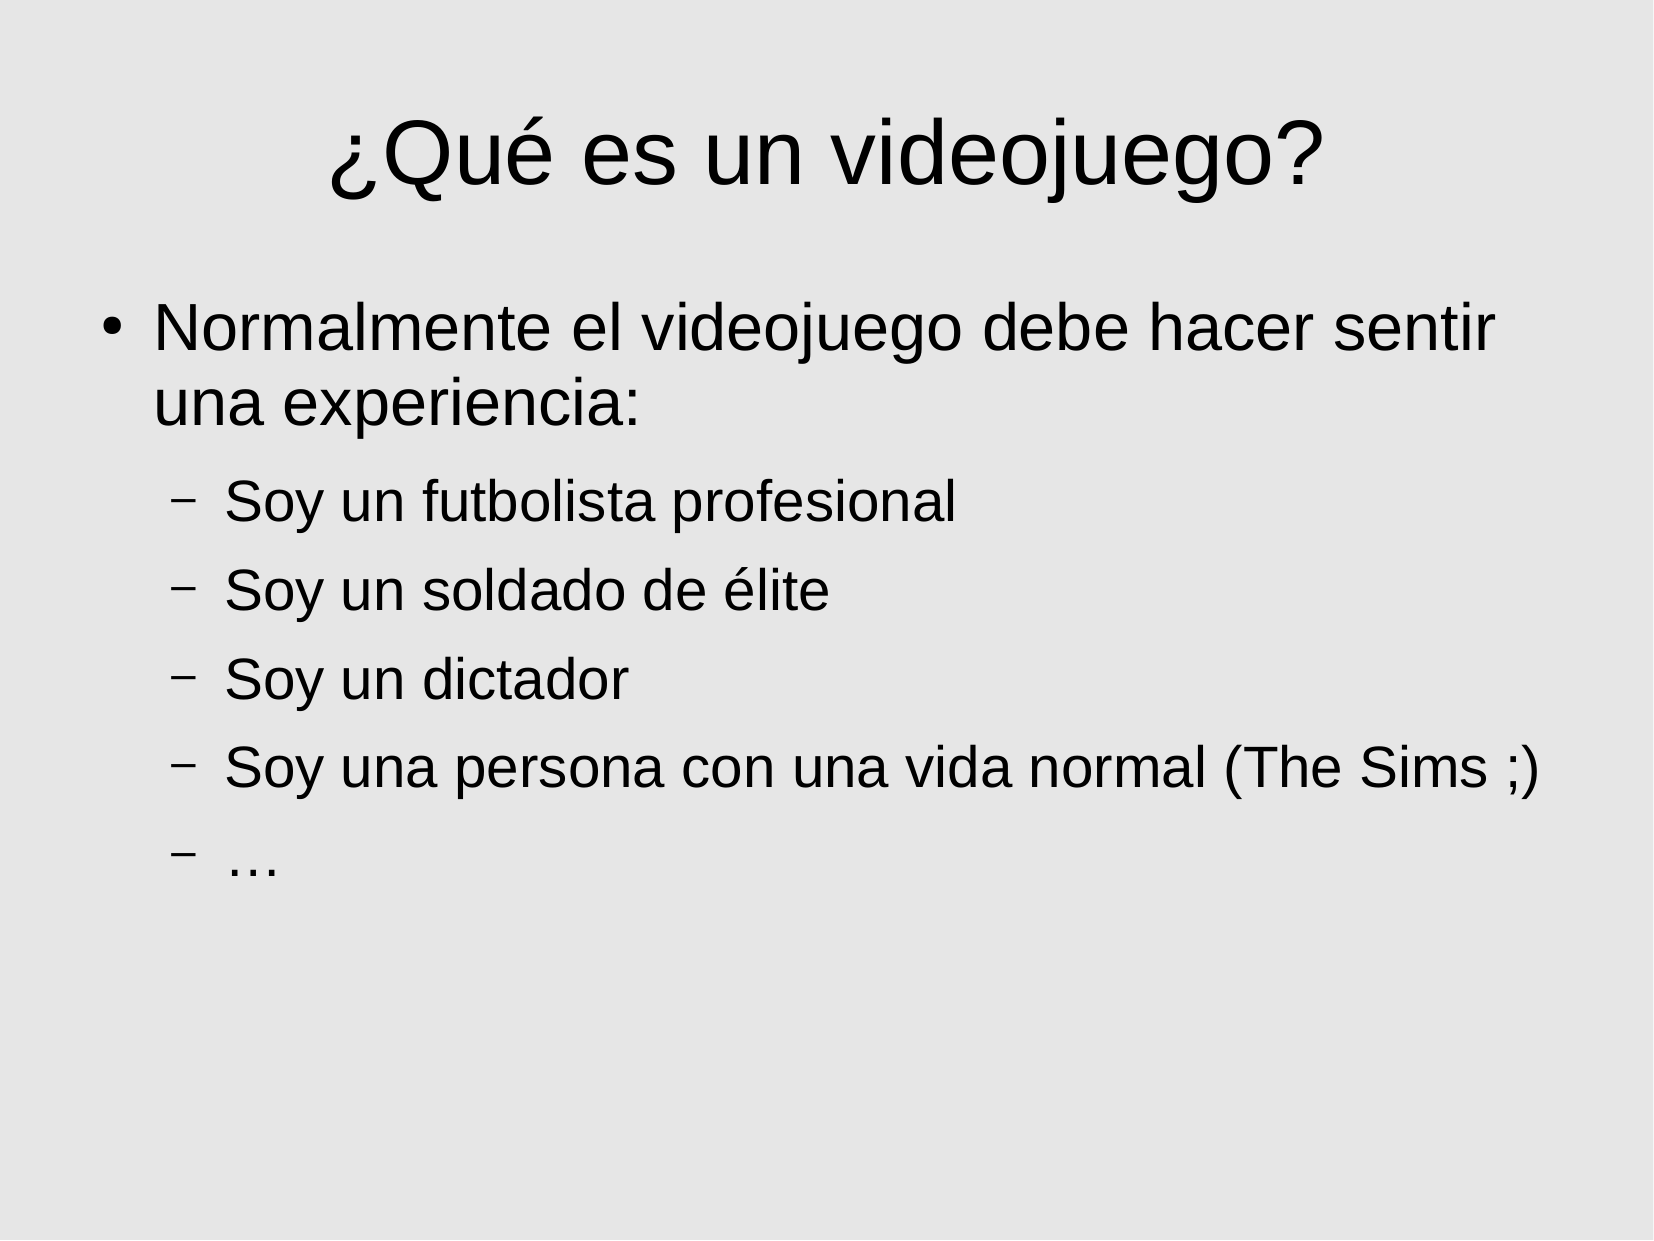

# ¿Qué es un videojuego?
Normalmente el videojuego debe hacer sentir una experiencia:
Soy un futbolista profesional
Soy un soldado de élite
Soy un dictador
Soy una persona con una vida normal (The Sims ;)
…